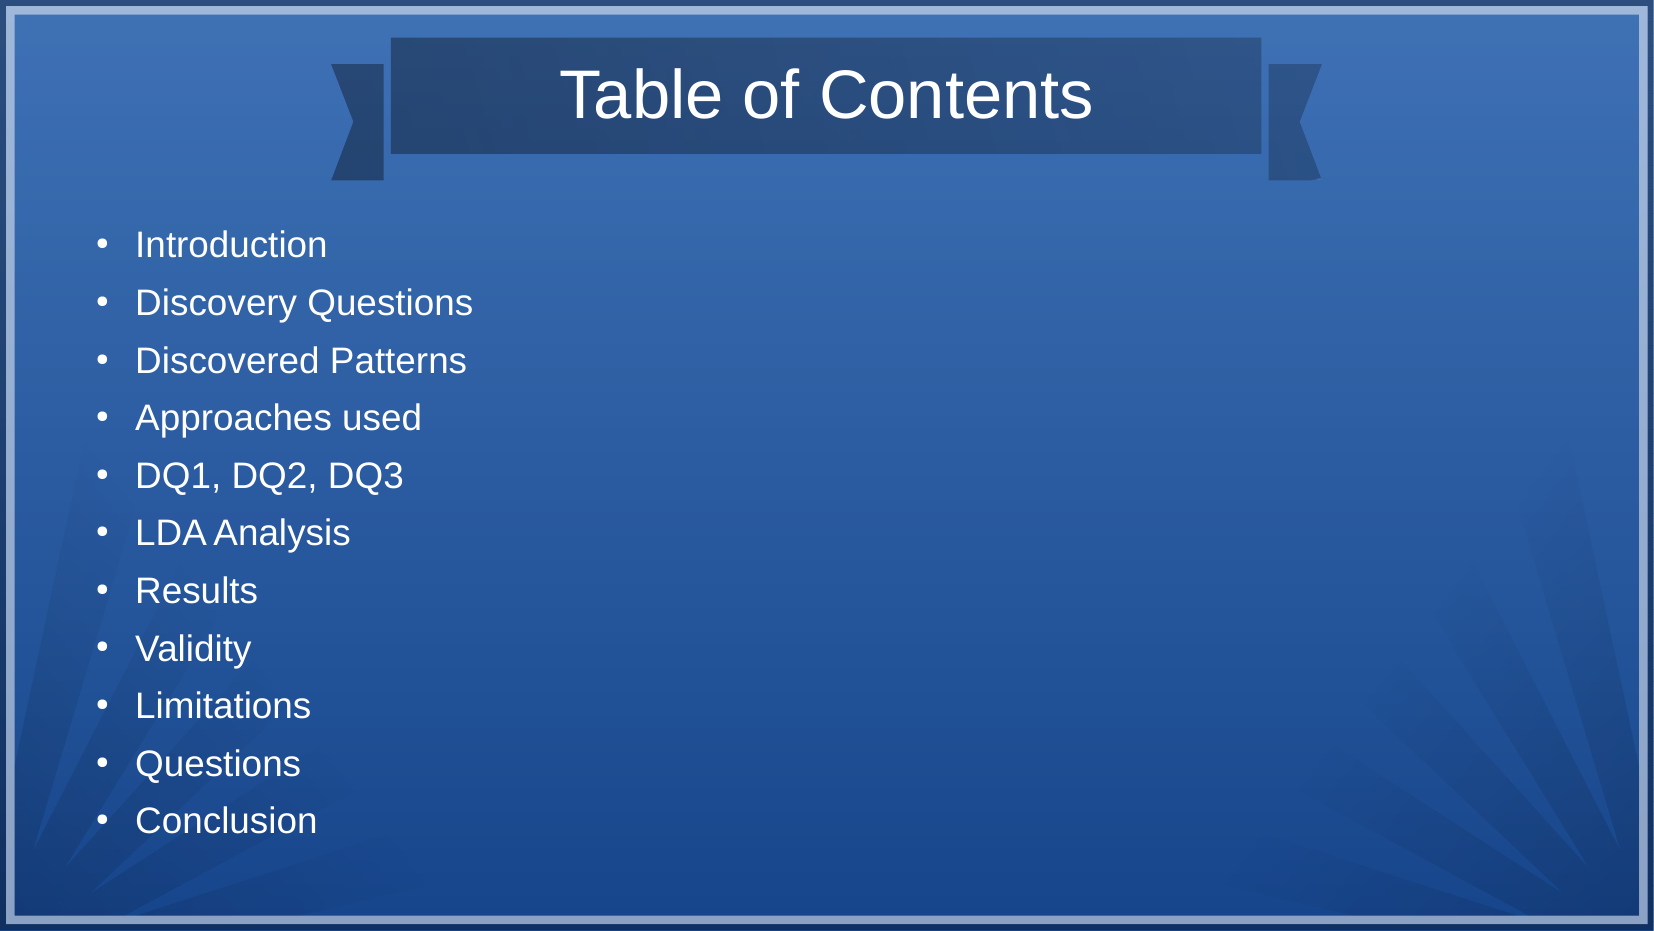

# Table of Contents
Introduction
Discovery Questions
Discovered Patterns
Approaches used
DQ1, DQ2, DQ3
LDA Analysis
Results
Validity
Limitations
Questions
Conclusion